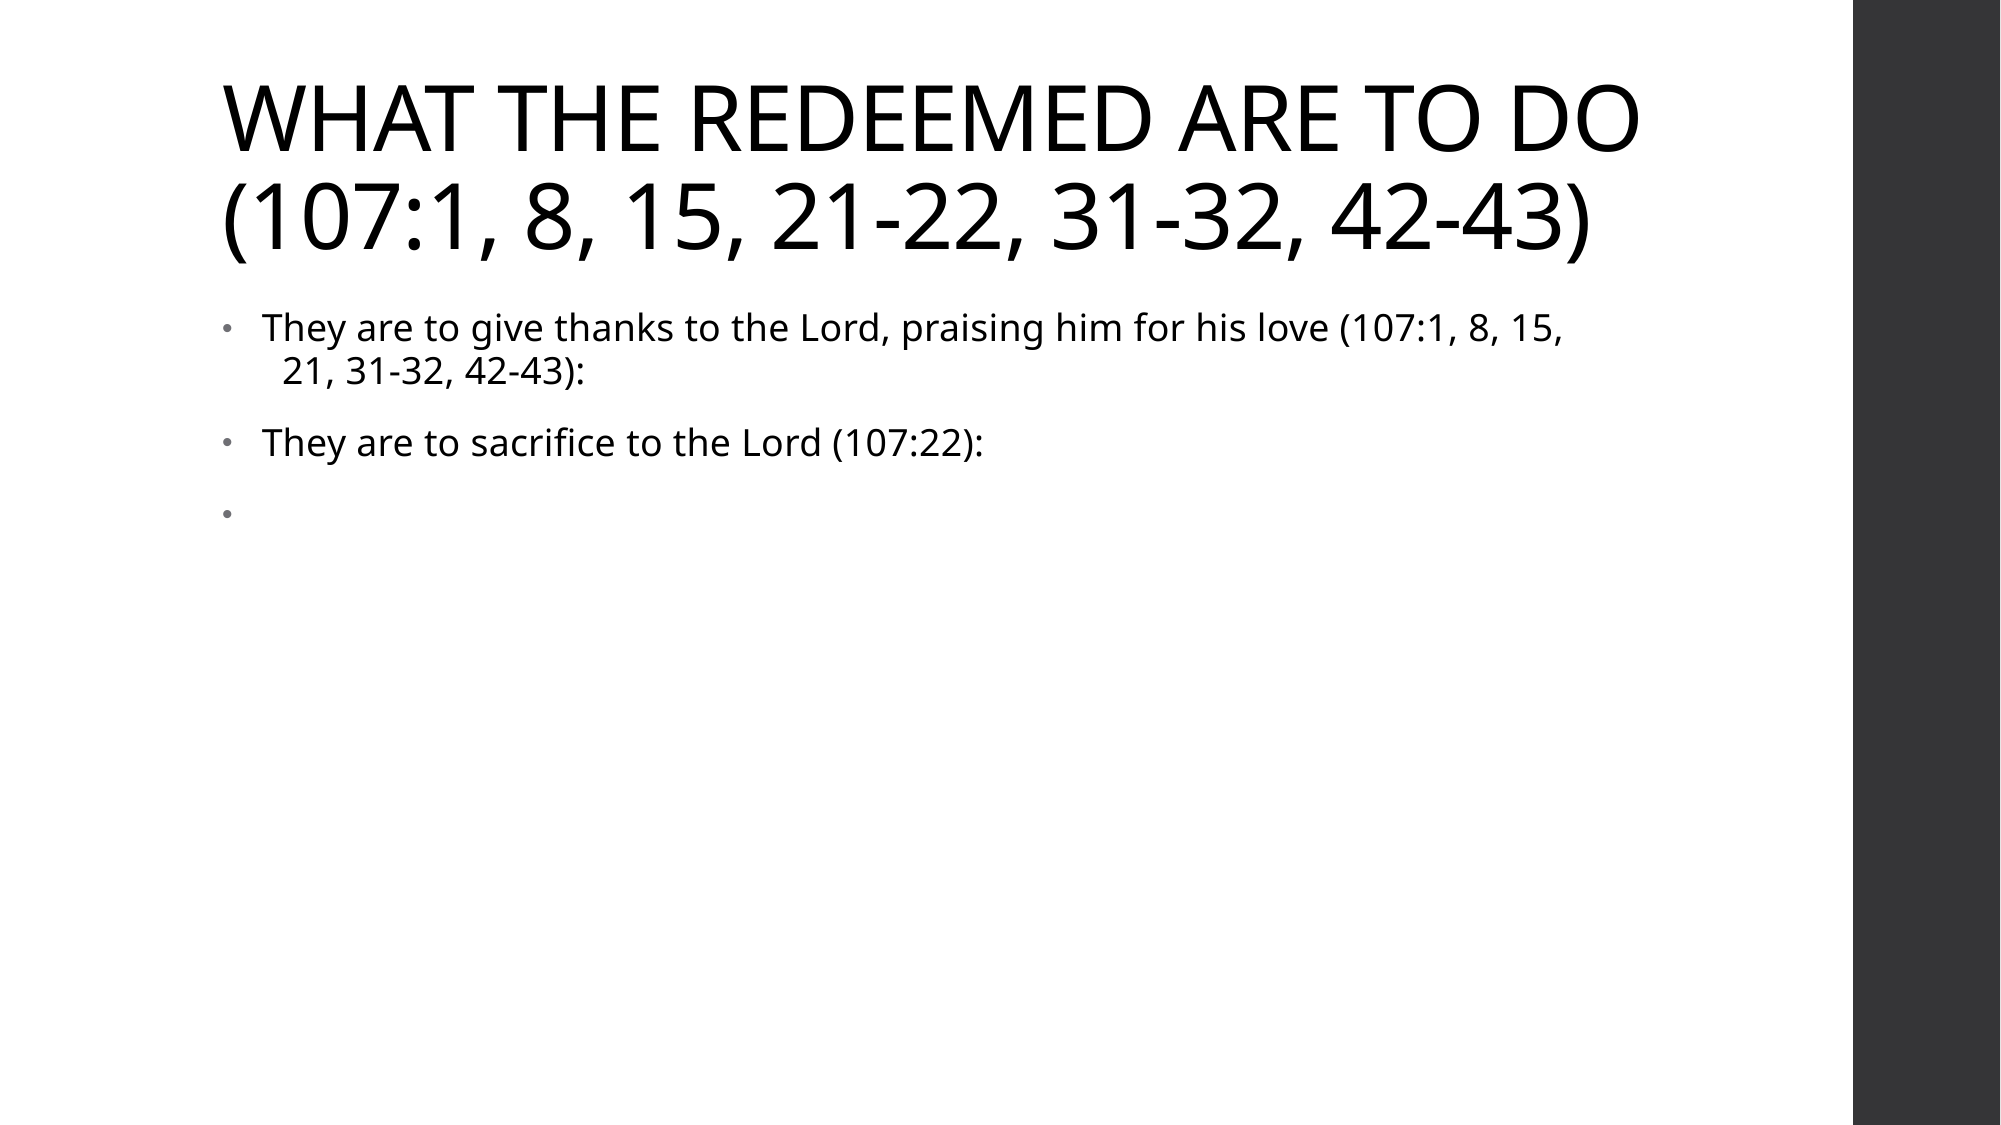

# WHAT THE REDEEMED ARE TO DO (107:1, 8, 15, 21-22, 31-32, 42-43)
 They are to give thanks to the Lord, praising him for his love (107:1, 8, 15, 21, 31-32, 42-43):
 They are to sacrifice to the Lord (107:22):